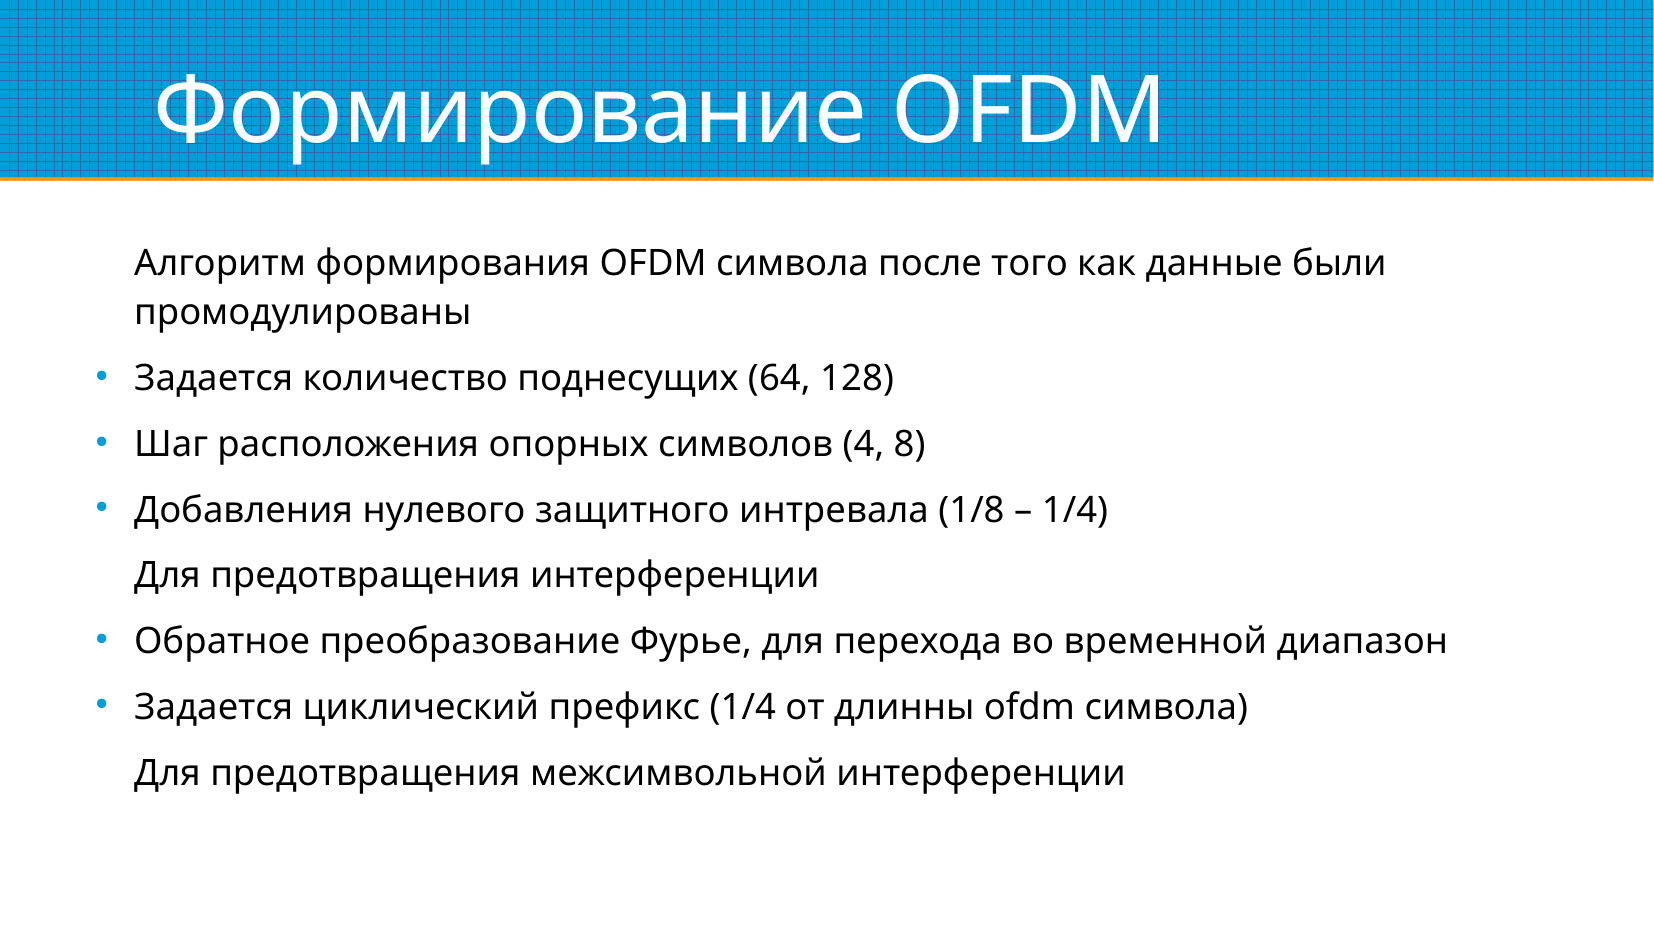

# Формирование OFDM
Алгоритм формирования OFDM символа после того как данные были промодулированы
Задается количество поднесущих (64, 128)
Шаг расположения опорных символов (4, 8)
Добавления нулевого защитного интревала (1/8 – 1/4)
Для предотвращения интерференции
Обратное преобразование Фурье, для перехода во временной диапазон
Задается циклический префикс (1/4 от длинны ofdm символа)
Для предотвращения межсимвольной интерференции